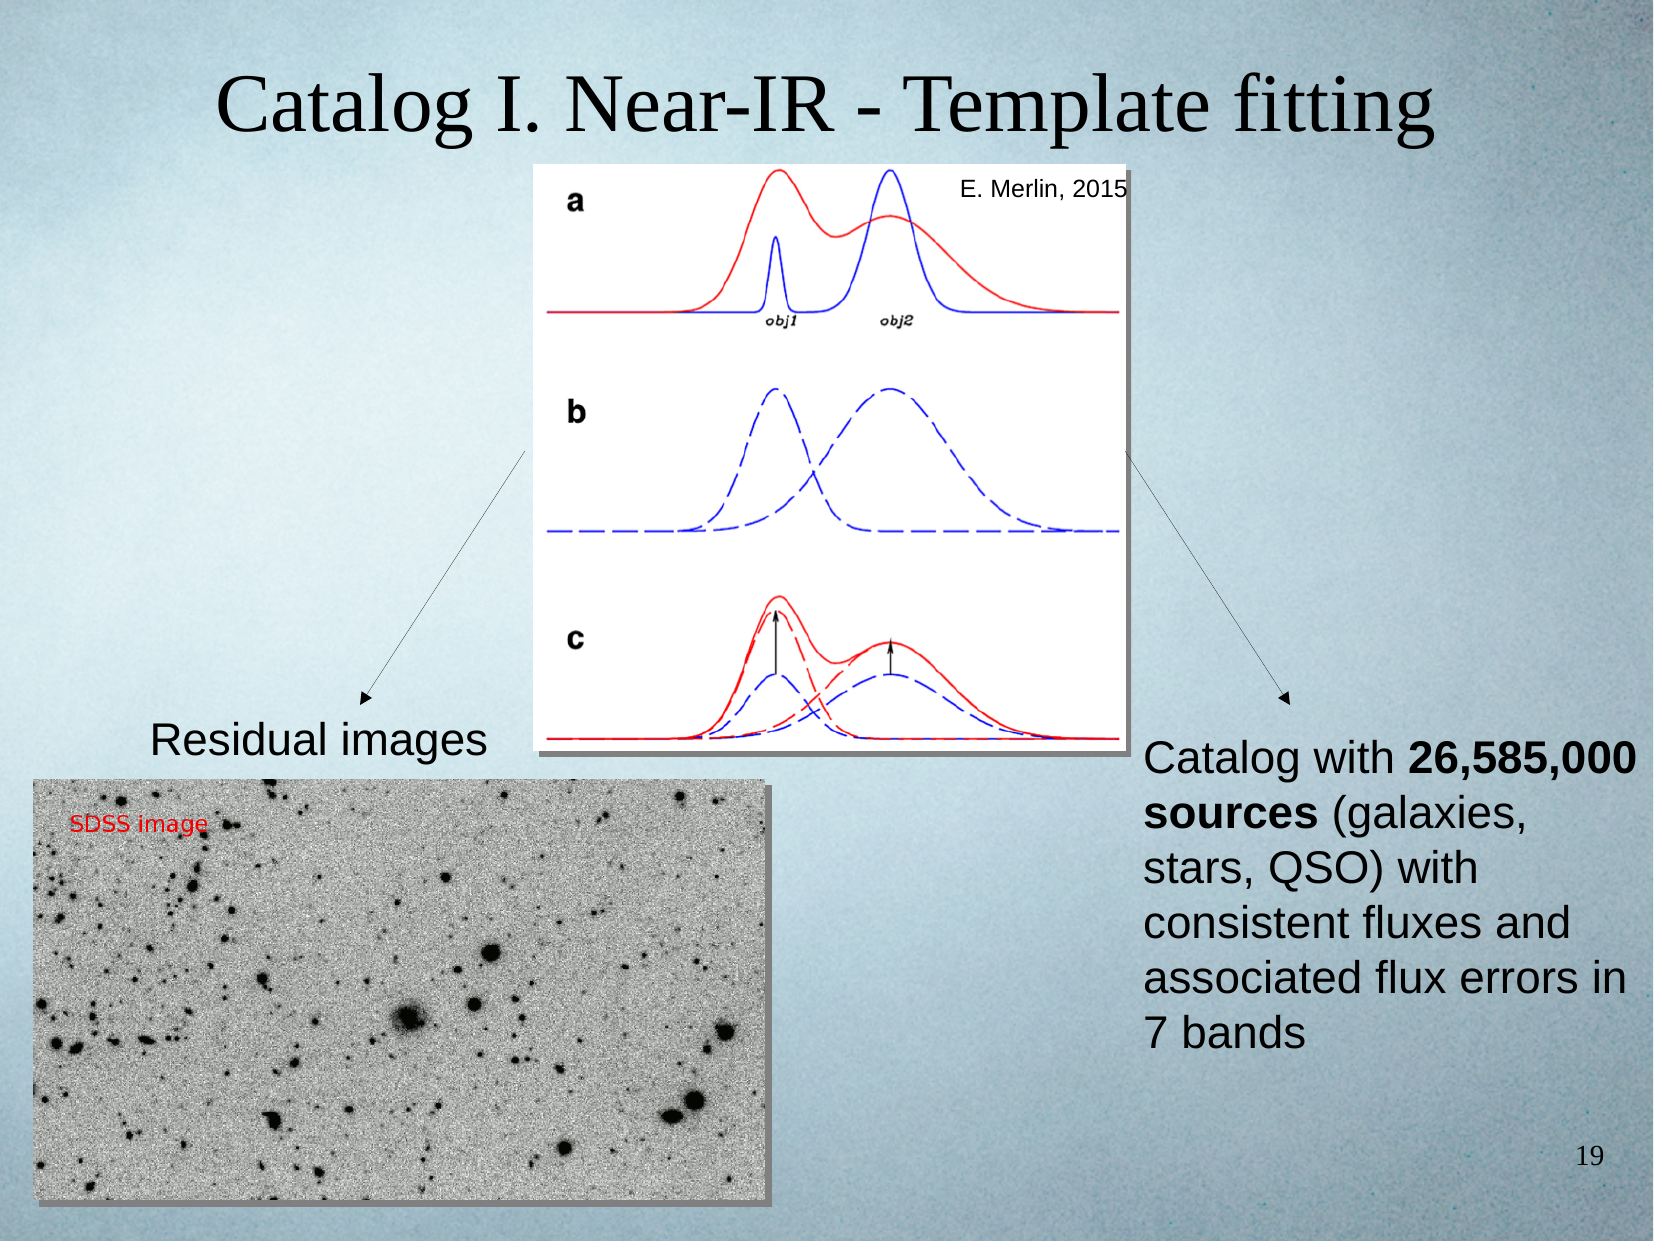

# Catalog I. Near-IR - Template fitting
E. Merlin, 2015
Residual images
Catalog with 26,585,000 sources (galaxies, stars, QSO) with consistent fluxes and associated flux errors in 7 bands
19